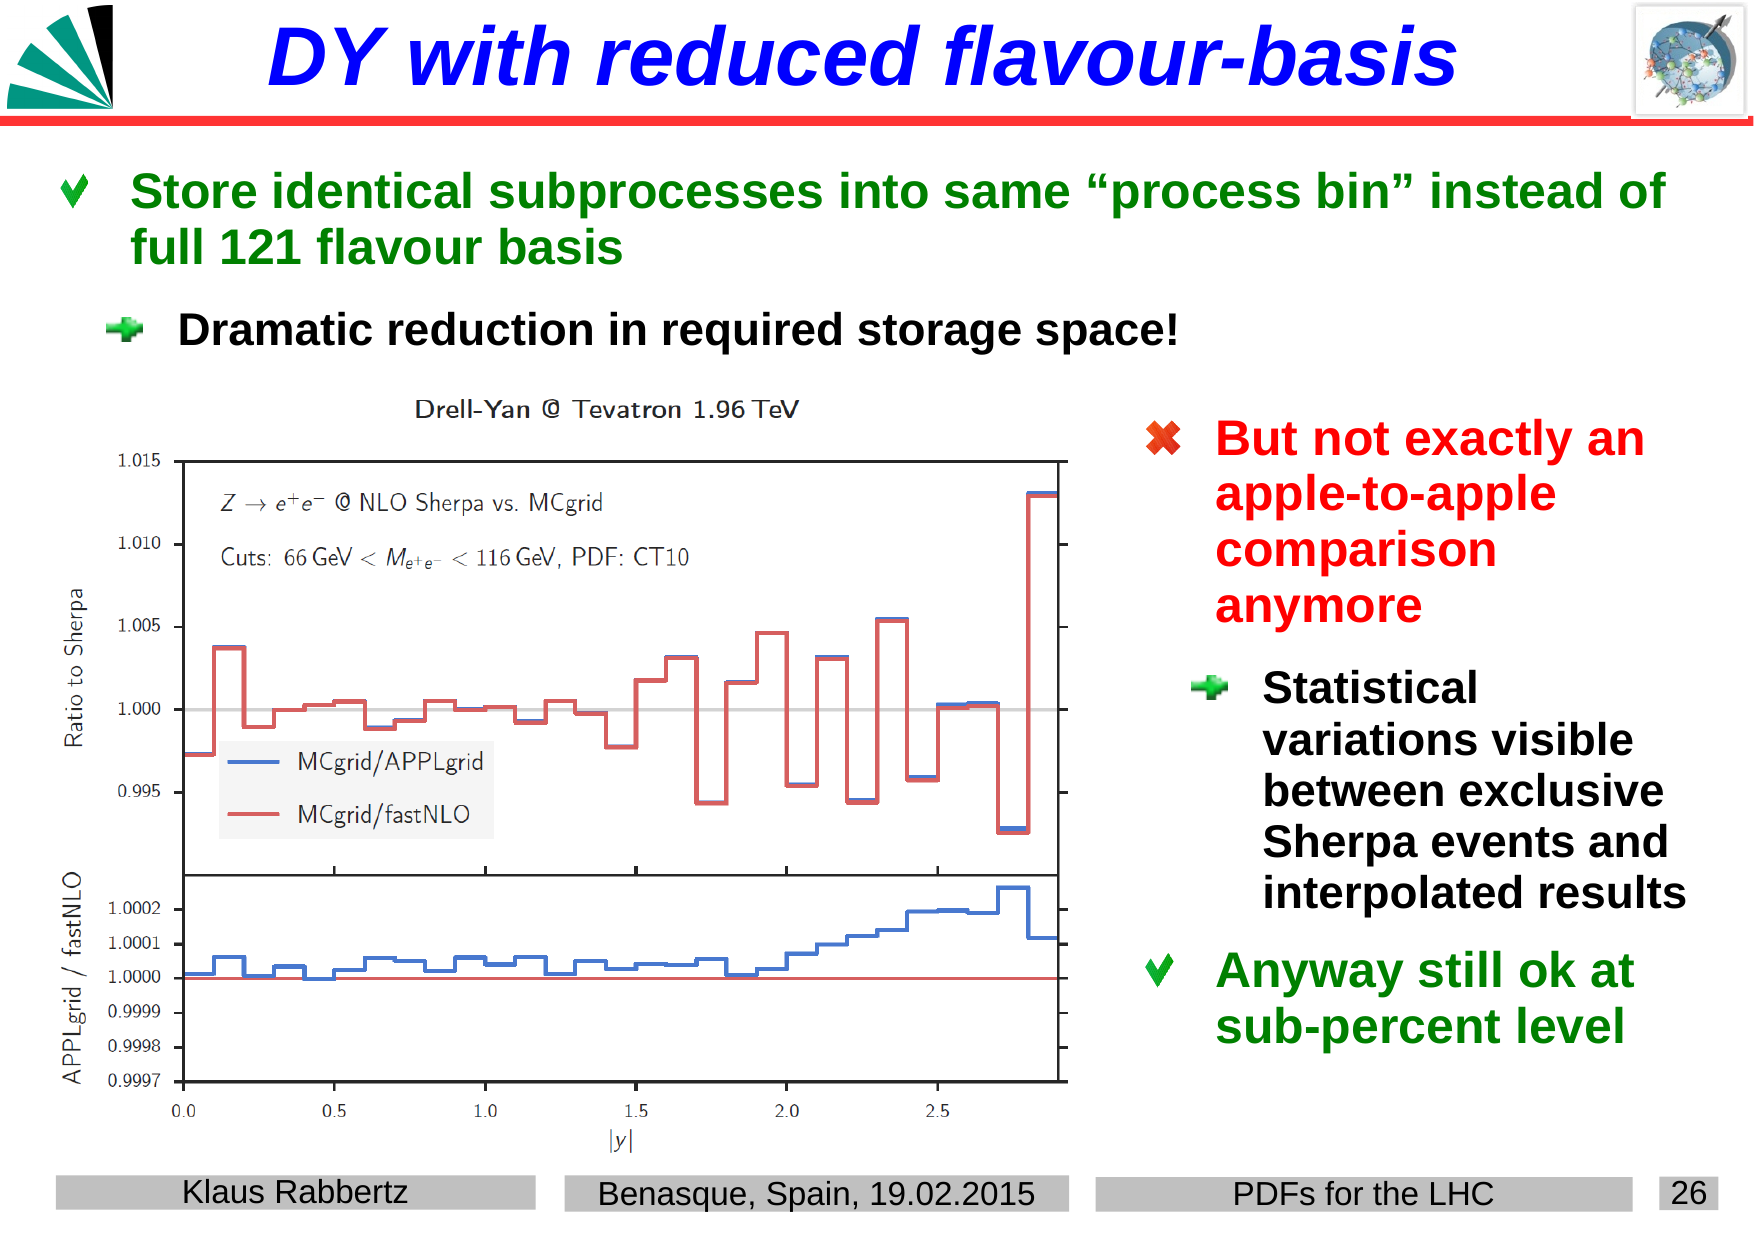

# DY with reduced flavour-basis
Store identical subprocesses into same “process bin” instead of full 121 flavour basis
Dramatic reduction in required storage space!
But not exactly an apple-to-apple comparison anymore
Statistical variations visible between exclusive Sherpa events and interpolated results
Anyway still ok at sub-percent level